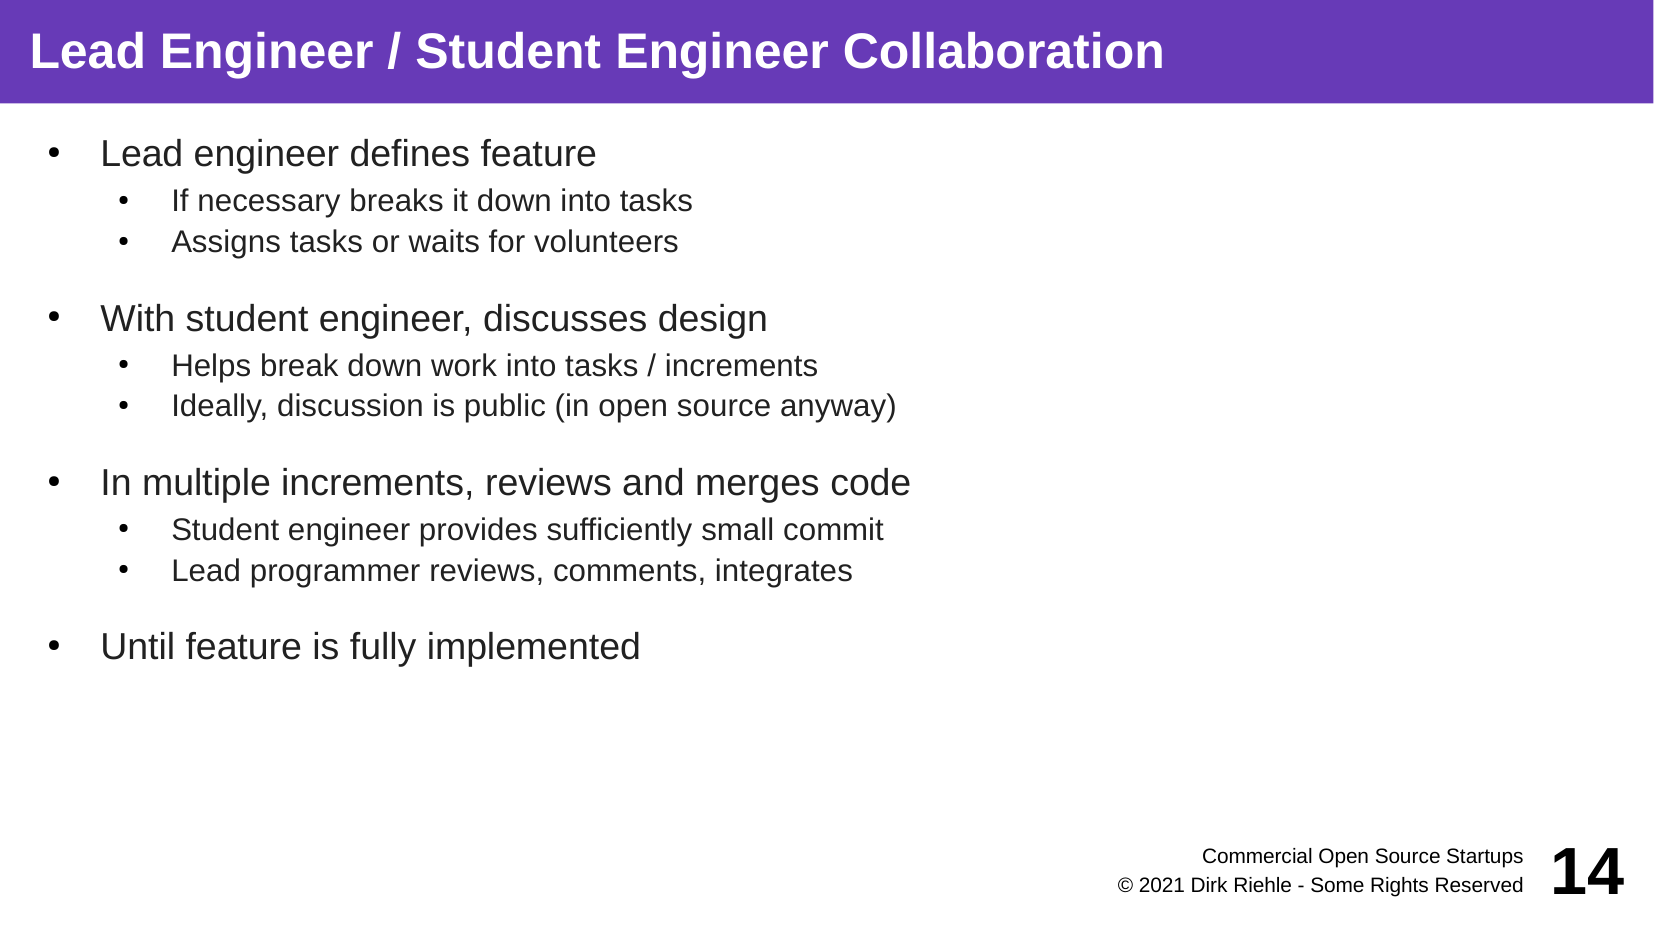

# Lead Engineer / Student Engineer Collaboration
Lead engineer defines feature
If necessary breaks it down into tasks
Assigns tasks or waits for volunteers
With student engineer, discusses design
Helps break down work into tasks / increments
Ideally, discussion is public (in open source anyway)
In multiple increments, reviews and merges code
Student engineer provides sufficiently small commit
Lead programmer reviews, comments, integrates
Until feature is fully implemented
Commercial Open Source Startups
14
© 2021 Dirk Riehle - Some Rights Reserved